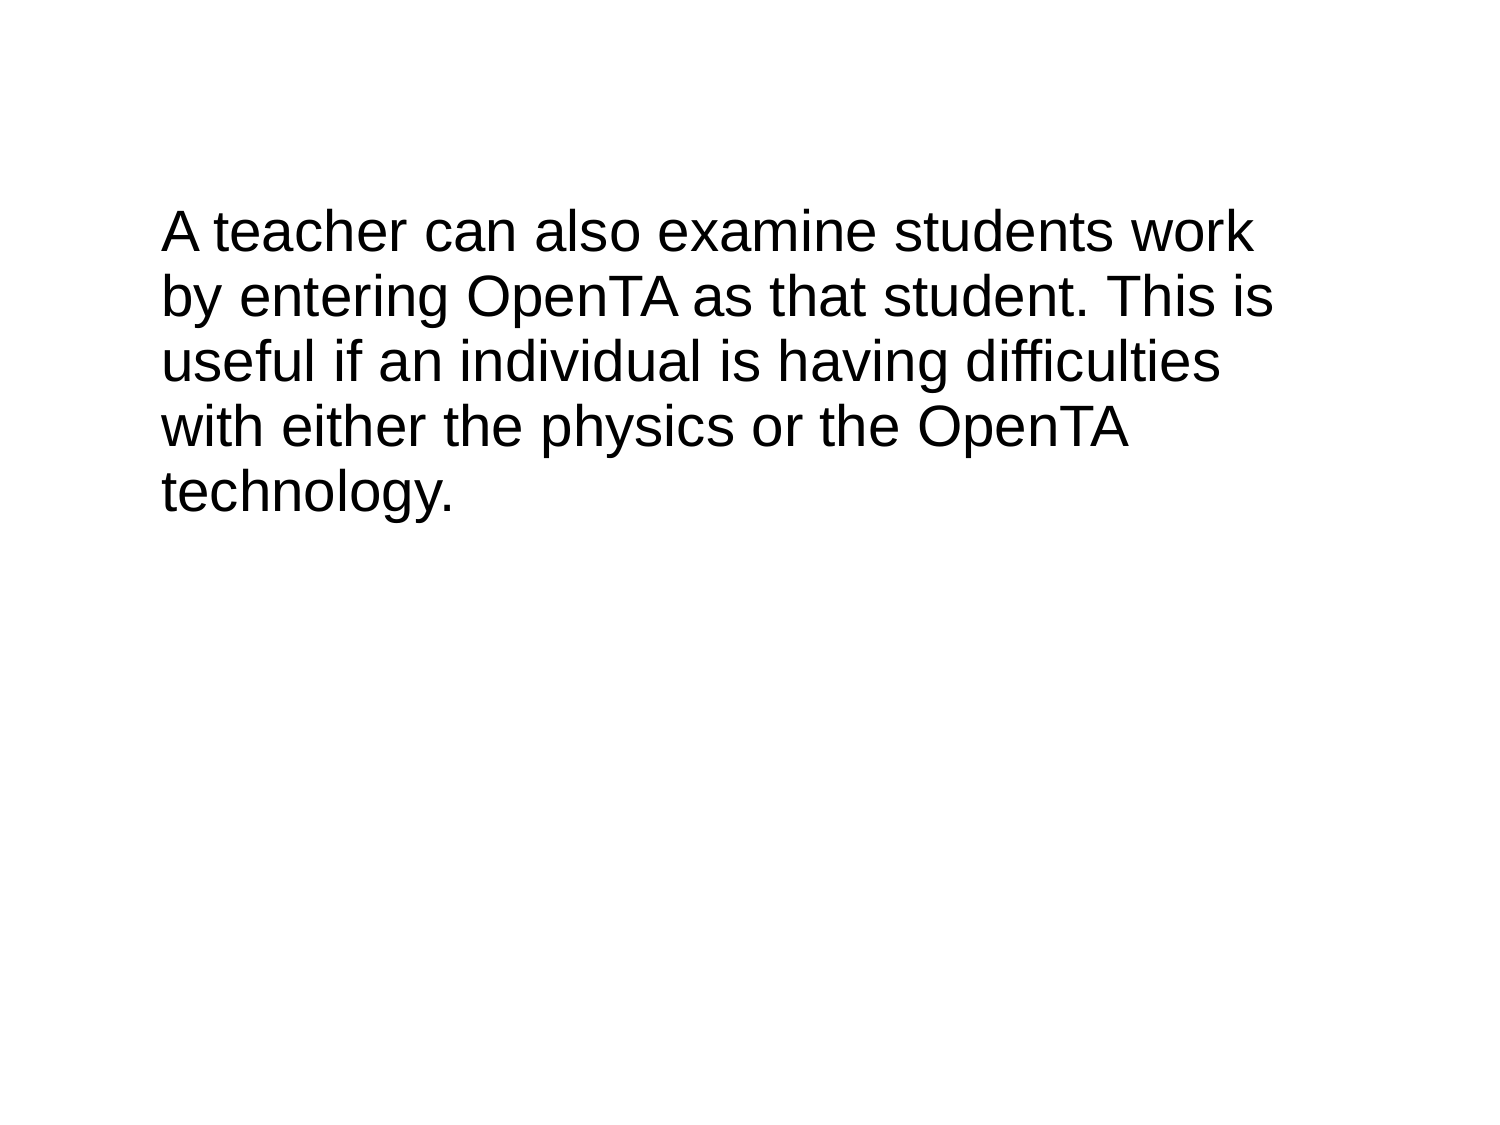

A teacher can also examine students work by entering OpenTA as that student. This is useful if an individual is having difficulties with either the physics or the OpenTA technology.